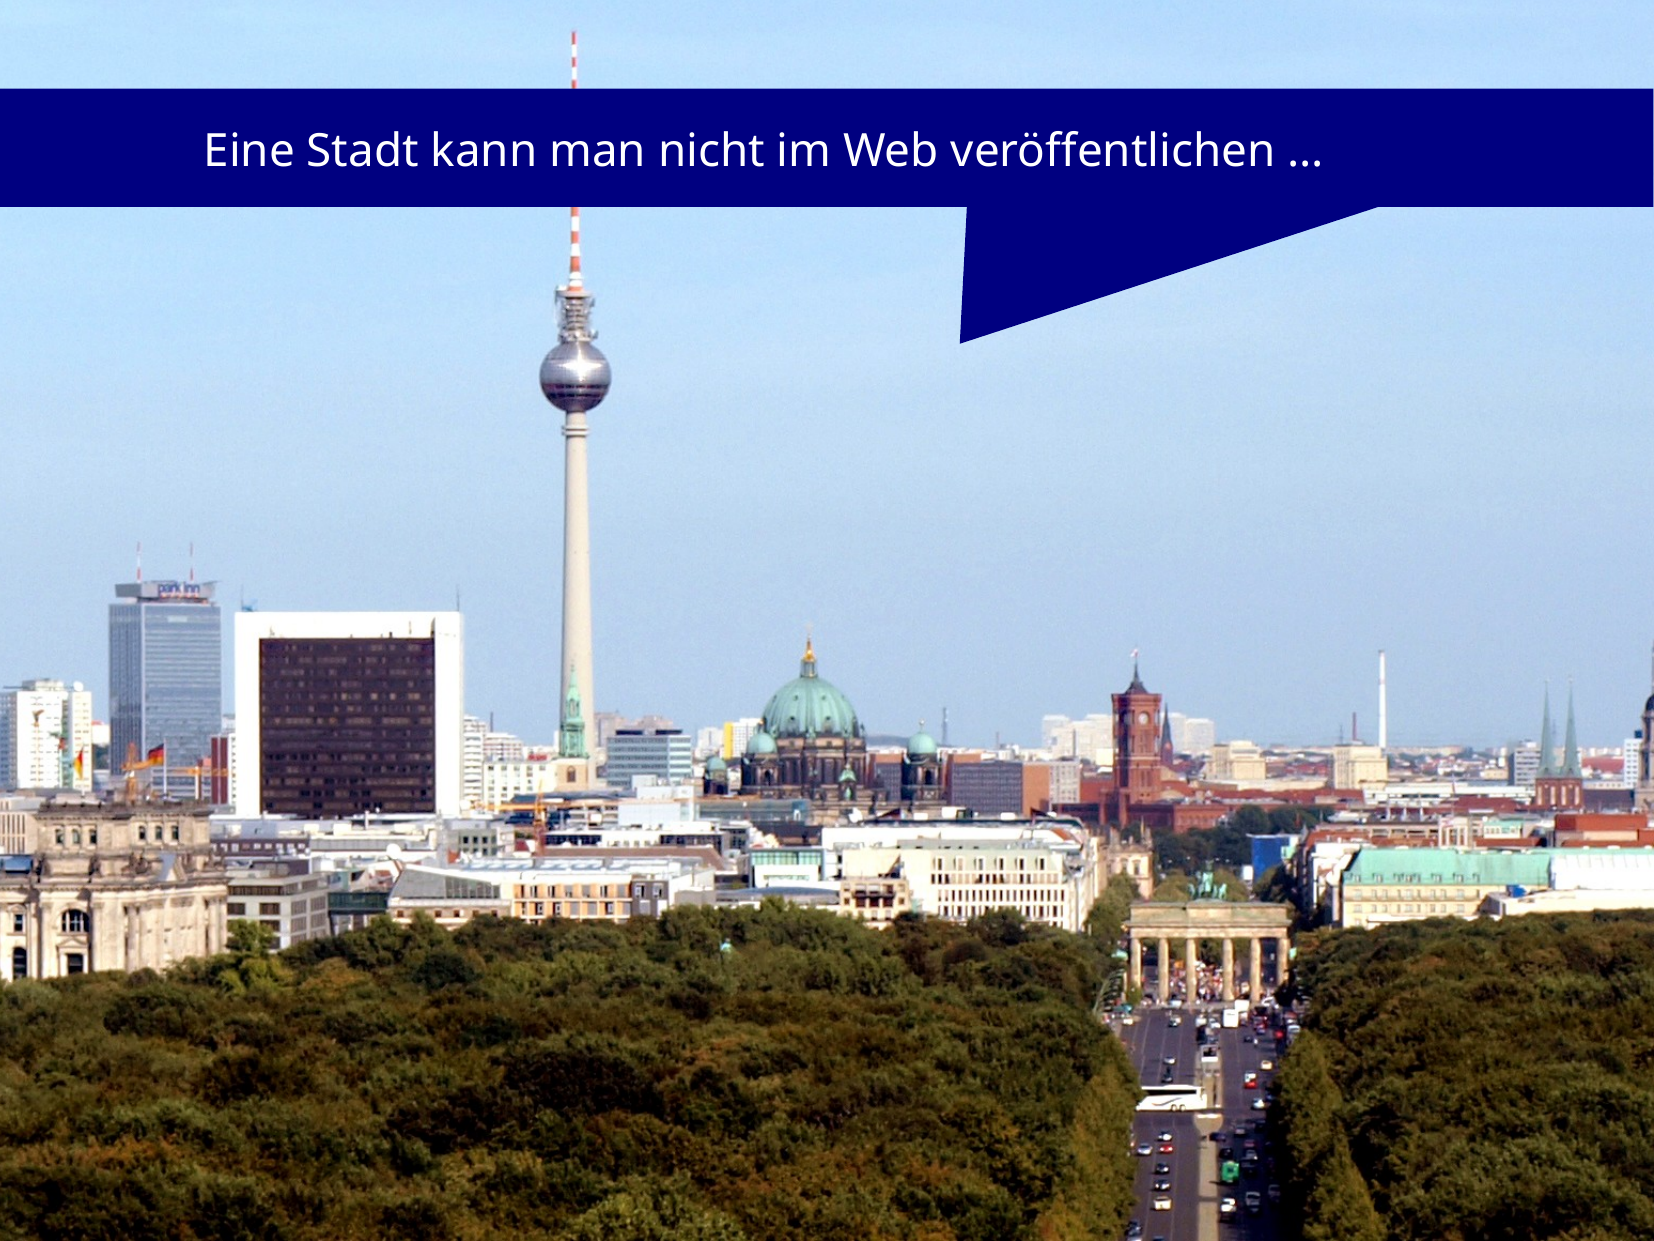

Eine Stadt kann man nicht im Web veröffentlichen ...